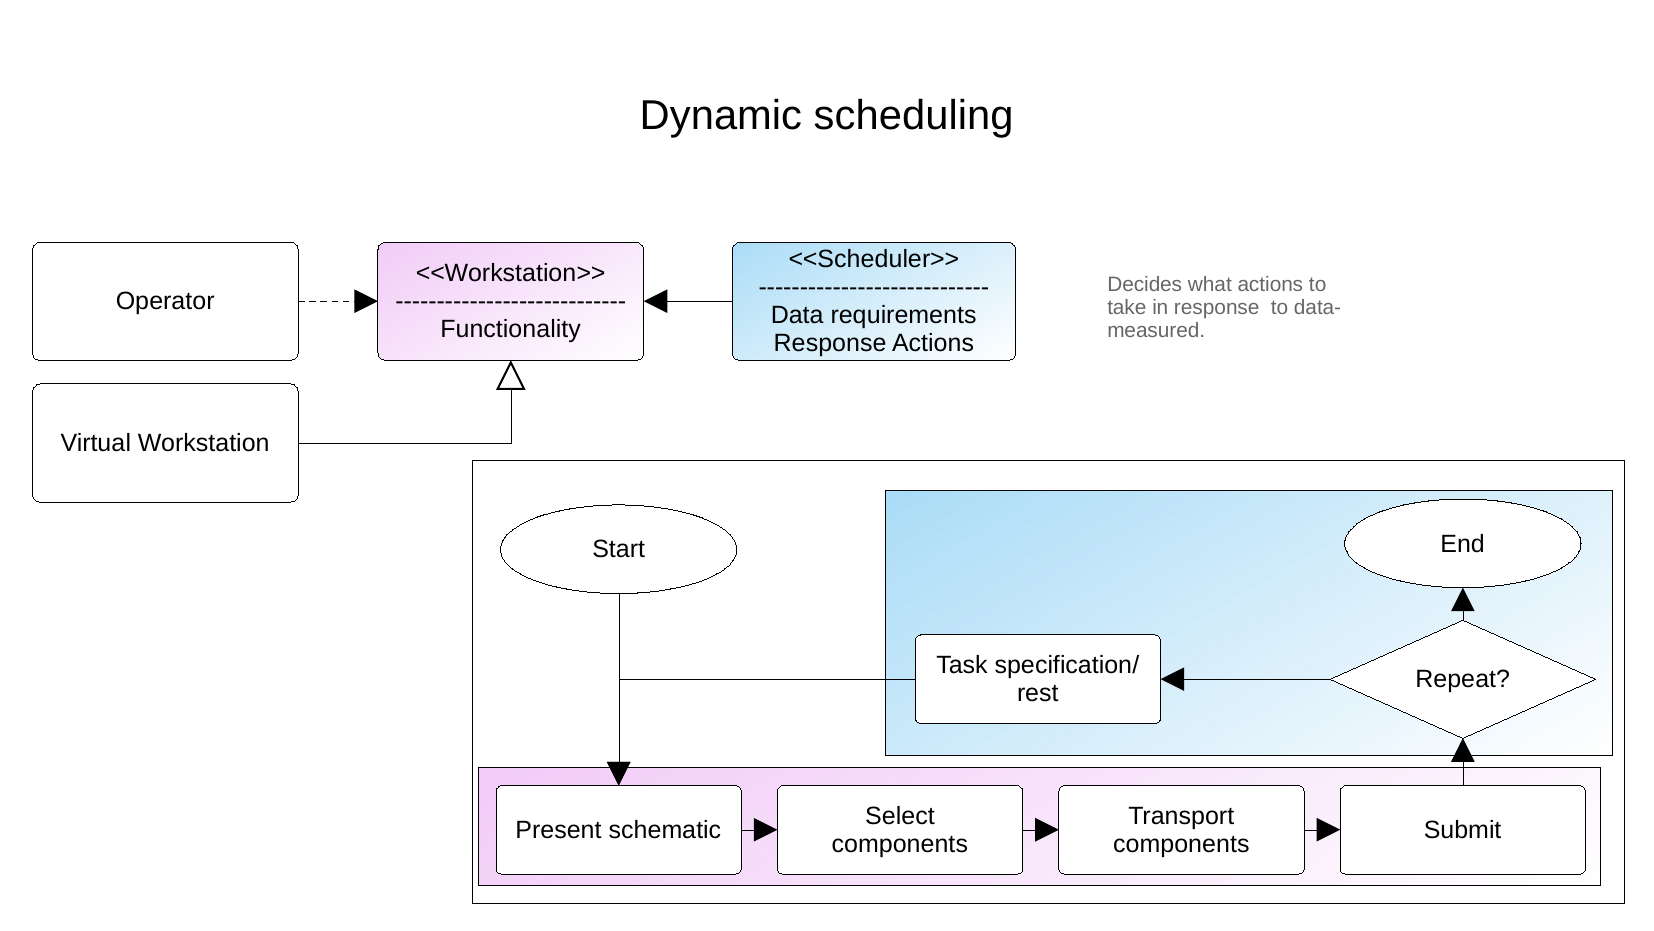

# Dynamic scheduling
Operator
<<Workstation>>
----------------------------
Functionality
<<Scheduler>>
----------------------------
Data requirements
Response Actions
Decides what actions to take in response to data-measured.
Virtual Workstation
End
Start
Repeat?
Task specification/
rest
Present schematic
Select components
Transport components
Submit